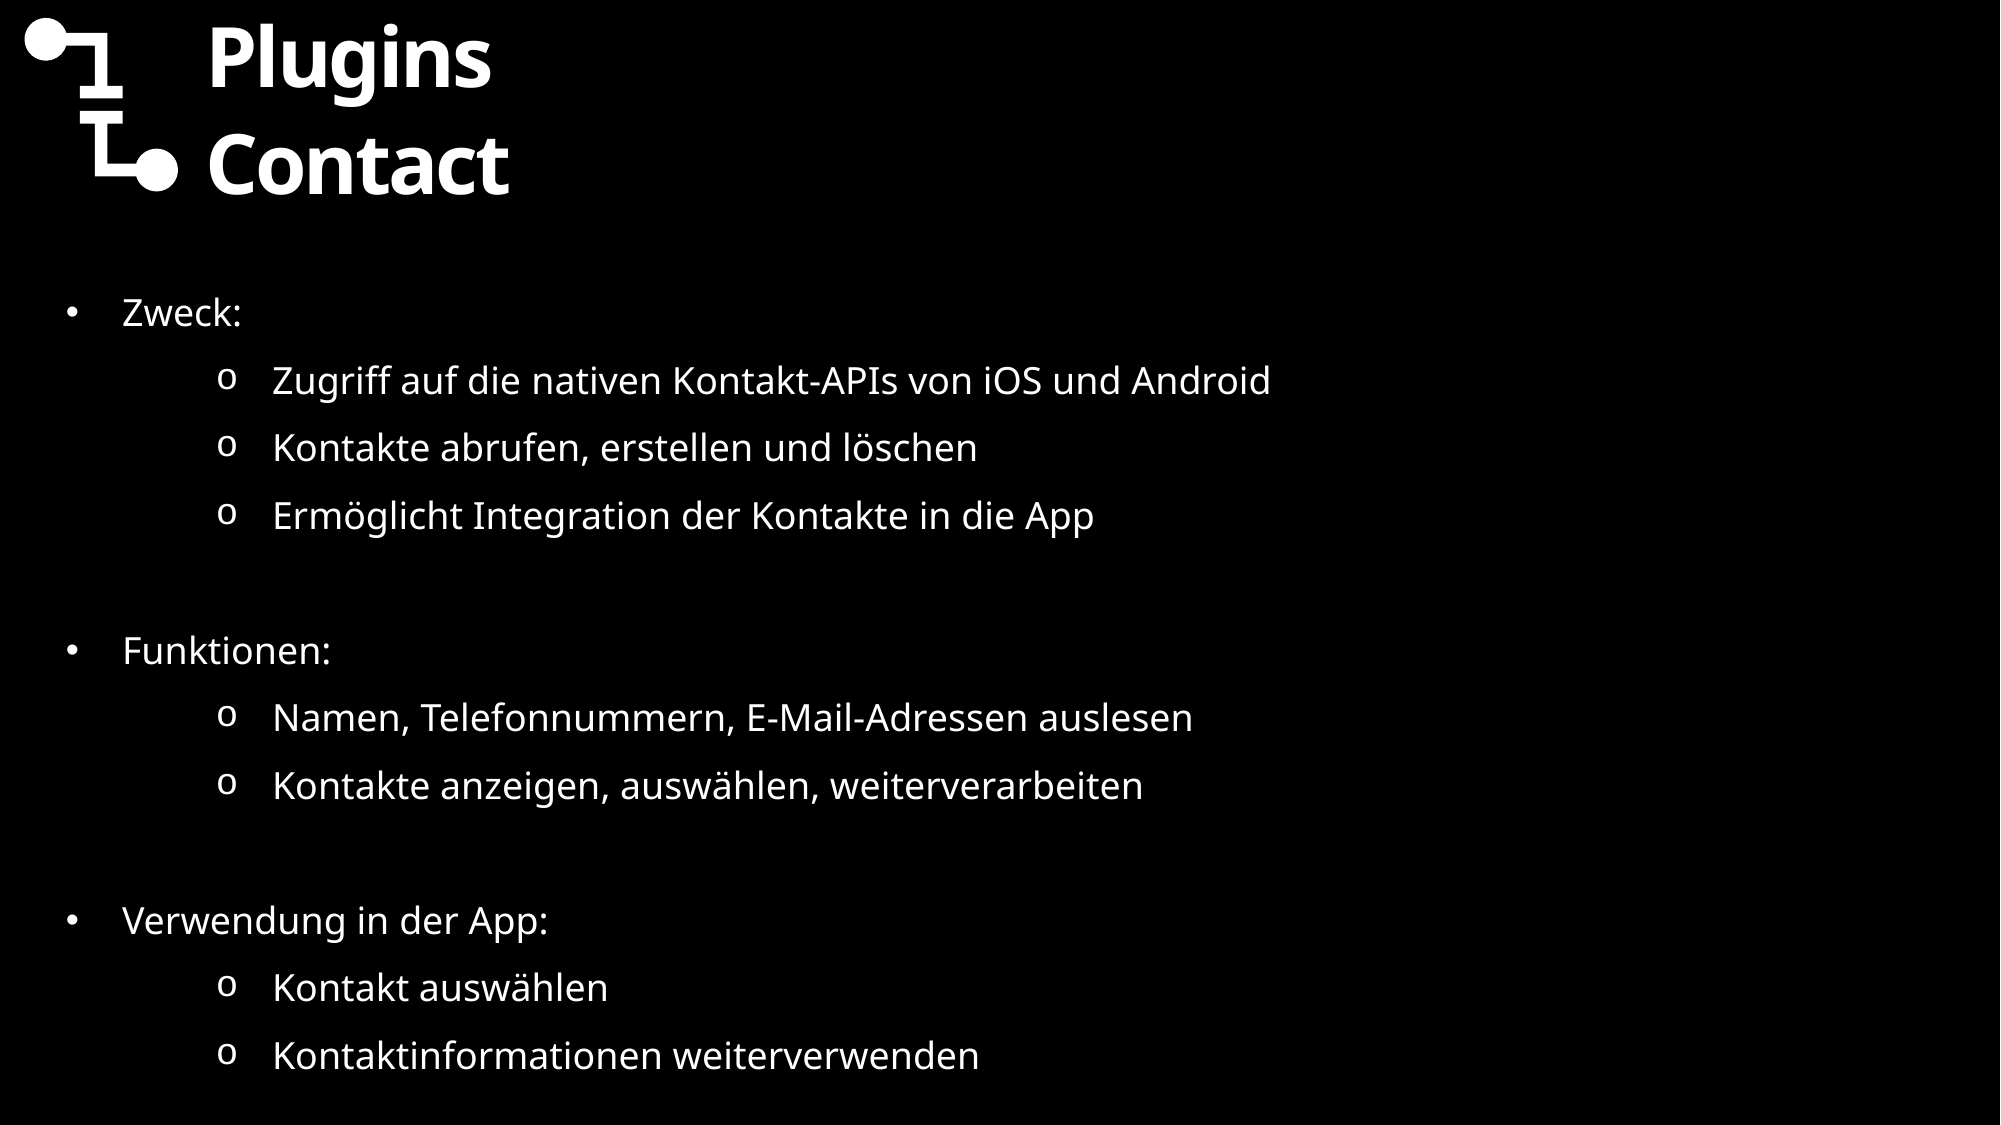

Plugins
Contact
Zweck:
Zugriff auf die nativen Kontakt-APIs von iOS und Android
Kontakte abrufen, erstellen und löschen
Ermöglicht Integration der Kontakte in die App
Funktionen:
Namen, Telefonnummern, E-Mail-Adressen auslesen
Kontakte anzeigen, auswählen, weiterverarbeiten
Verwendung in der App:
Kontakt auswählen
Kontaktinformationen weiterverwenden